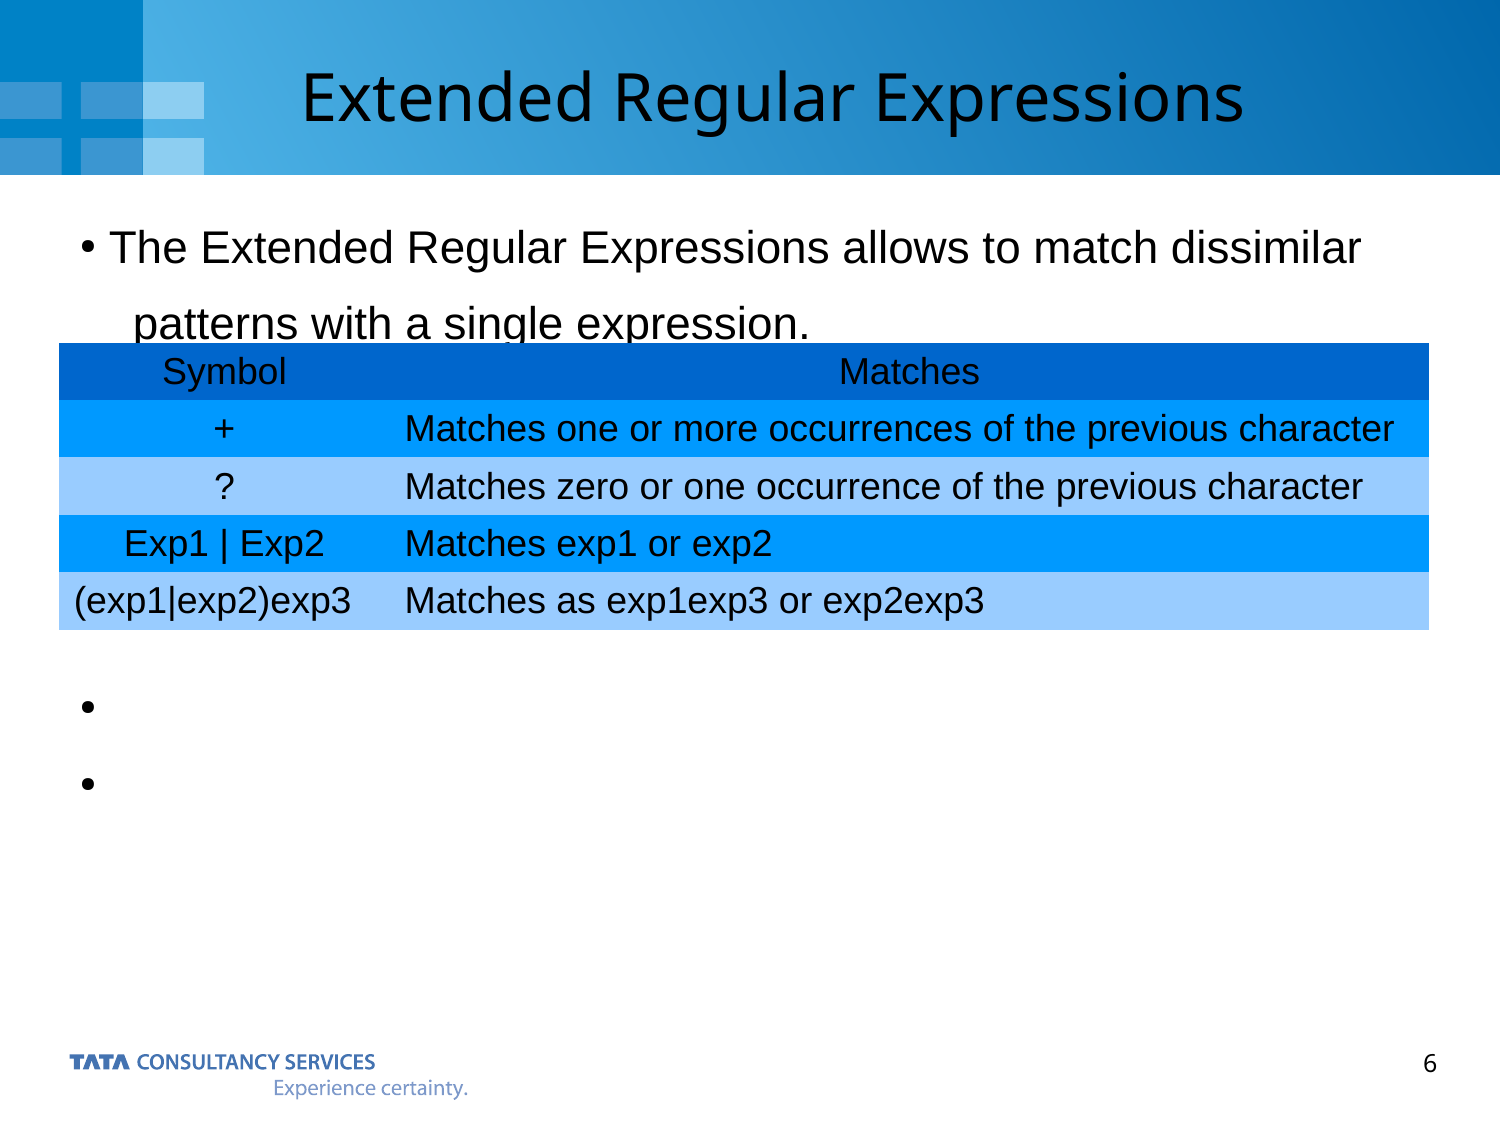

Extended Regular Expressions
 The Extended Regular Expressions allows to match dissimilar patterns with a single expression.
| Symbol | Matches |
| --- | --- |
| + | Matches one or more occurrences of the previous character |
| ? | Matches zero or one occurrence of the previous character |
| Exp1 | Exp2 | Matches exp1 or exp2 |
| (exp1|exp2)exp3 | Matches as exp1exp3 or exp2exp3 |